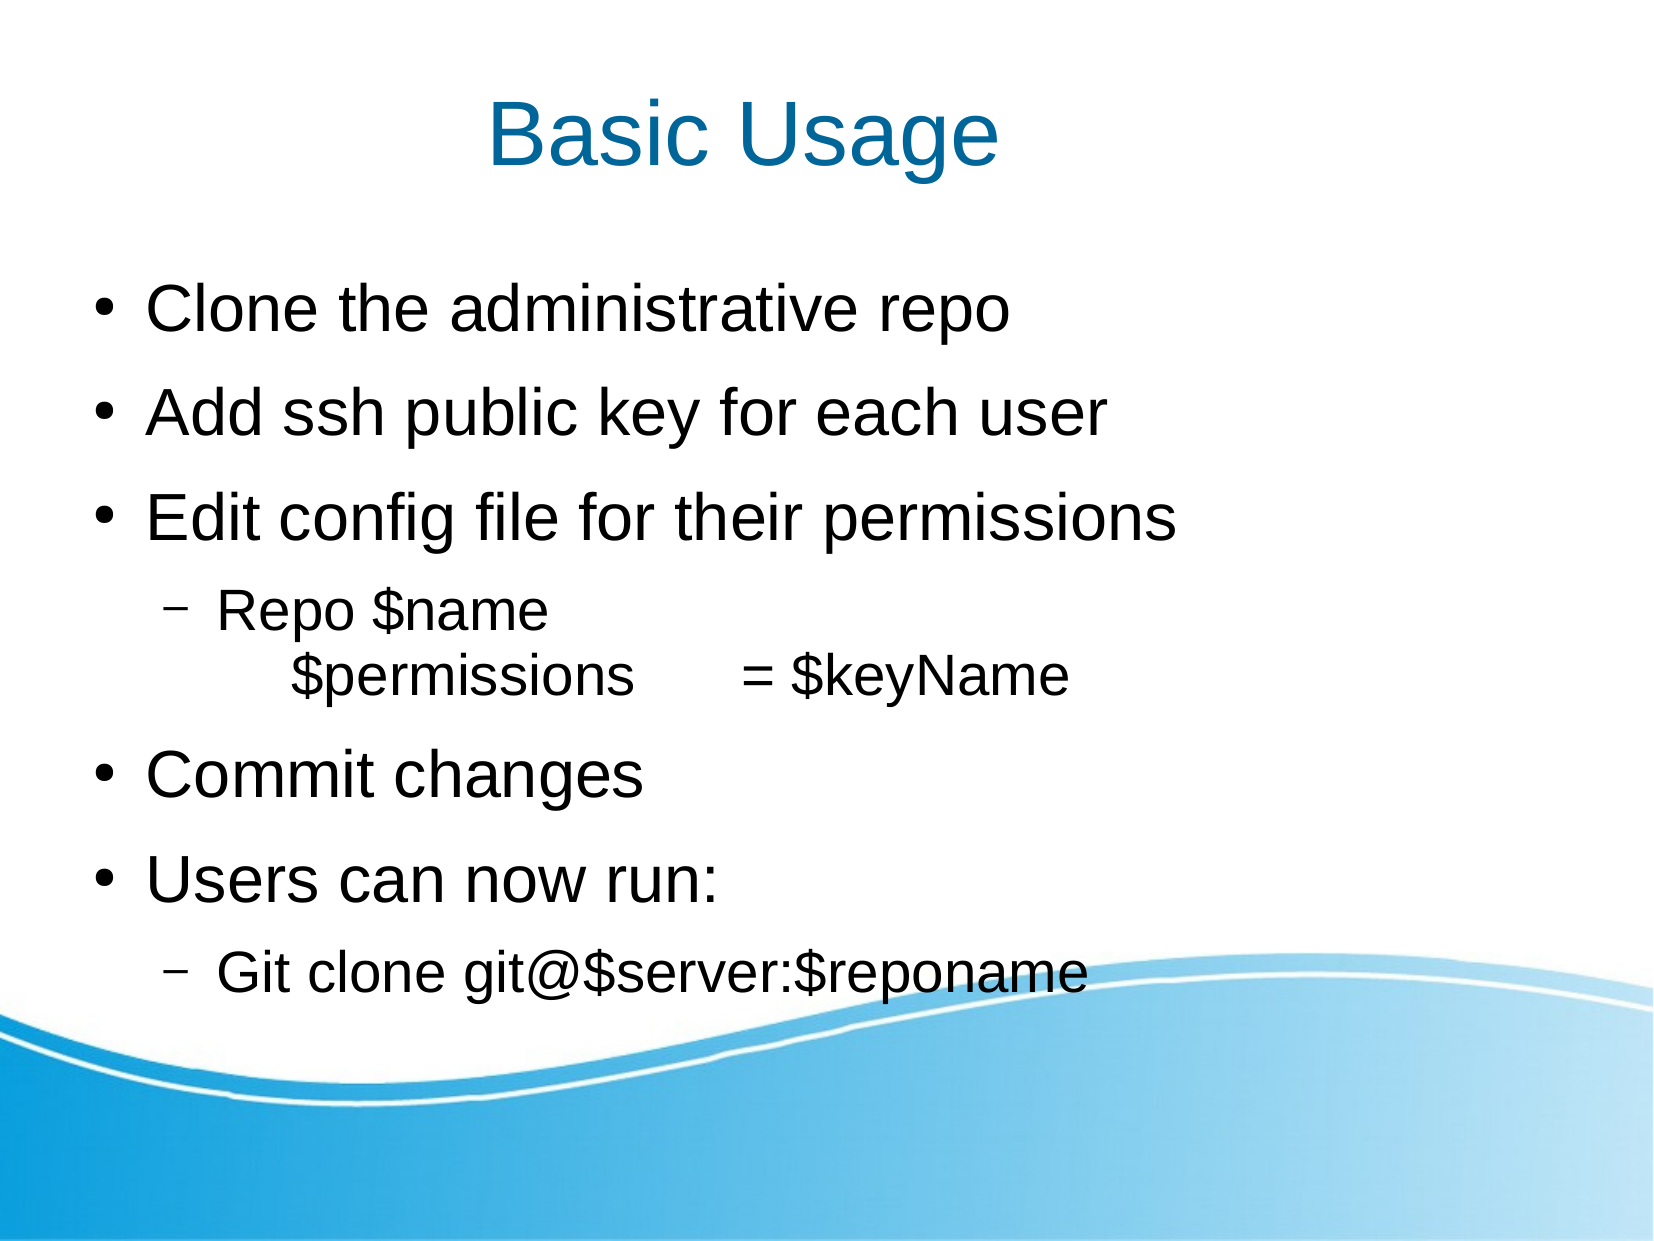

# Basic Usage
Clone the administrative repo
Add ssh public key for each user
Edit config file for their permissions
Repo $name
	$permissions		= $keyName
Commit changes
Users can now run:
Git clone git@$server:$reponame